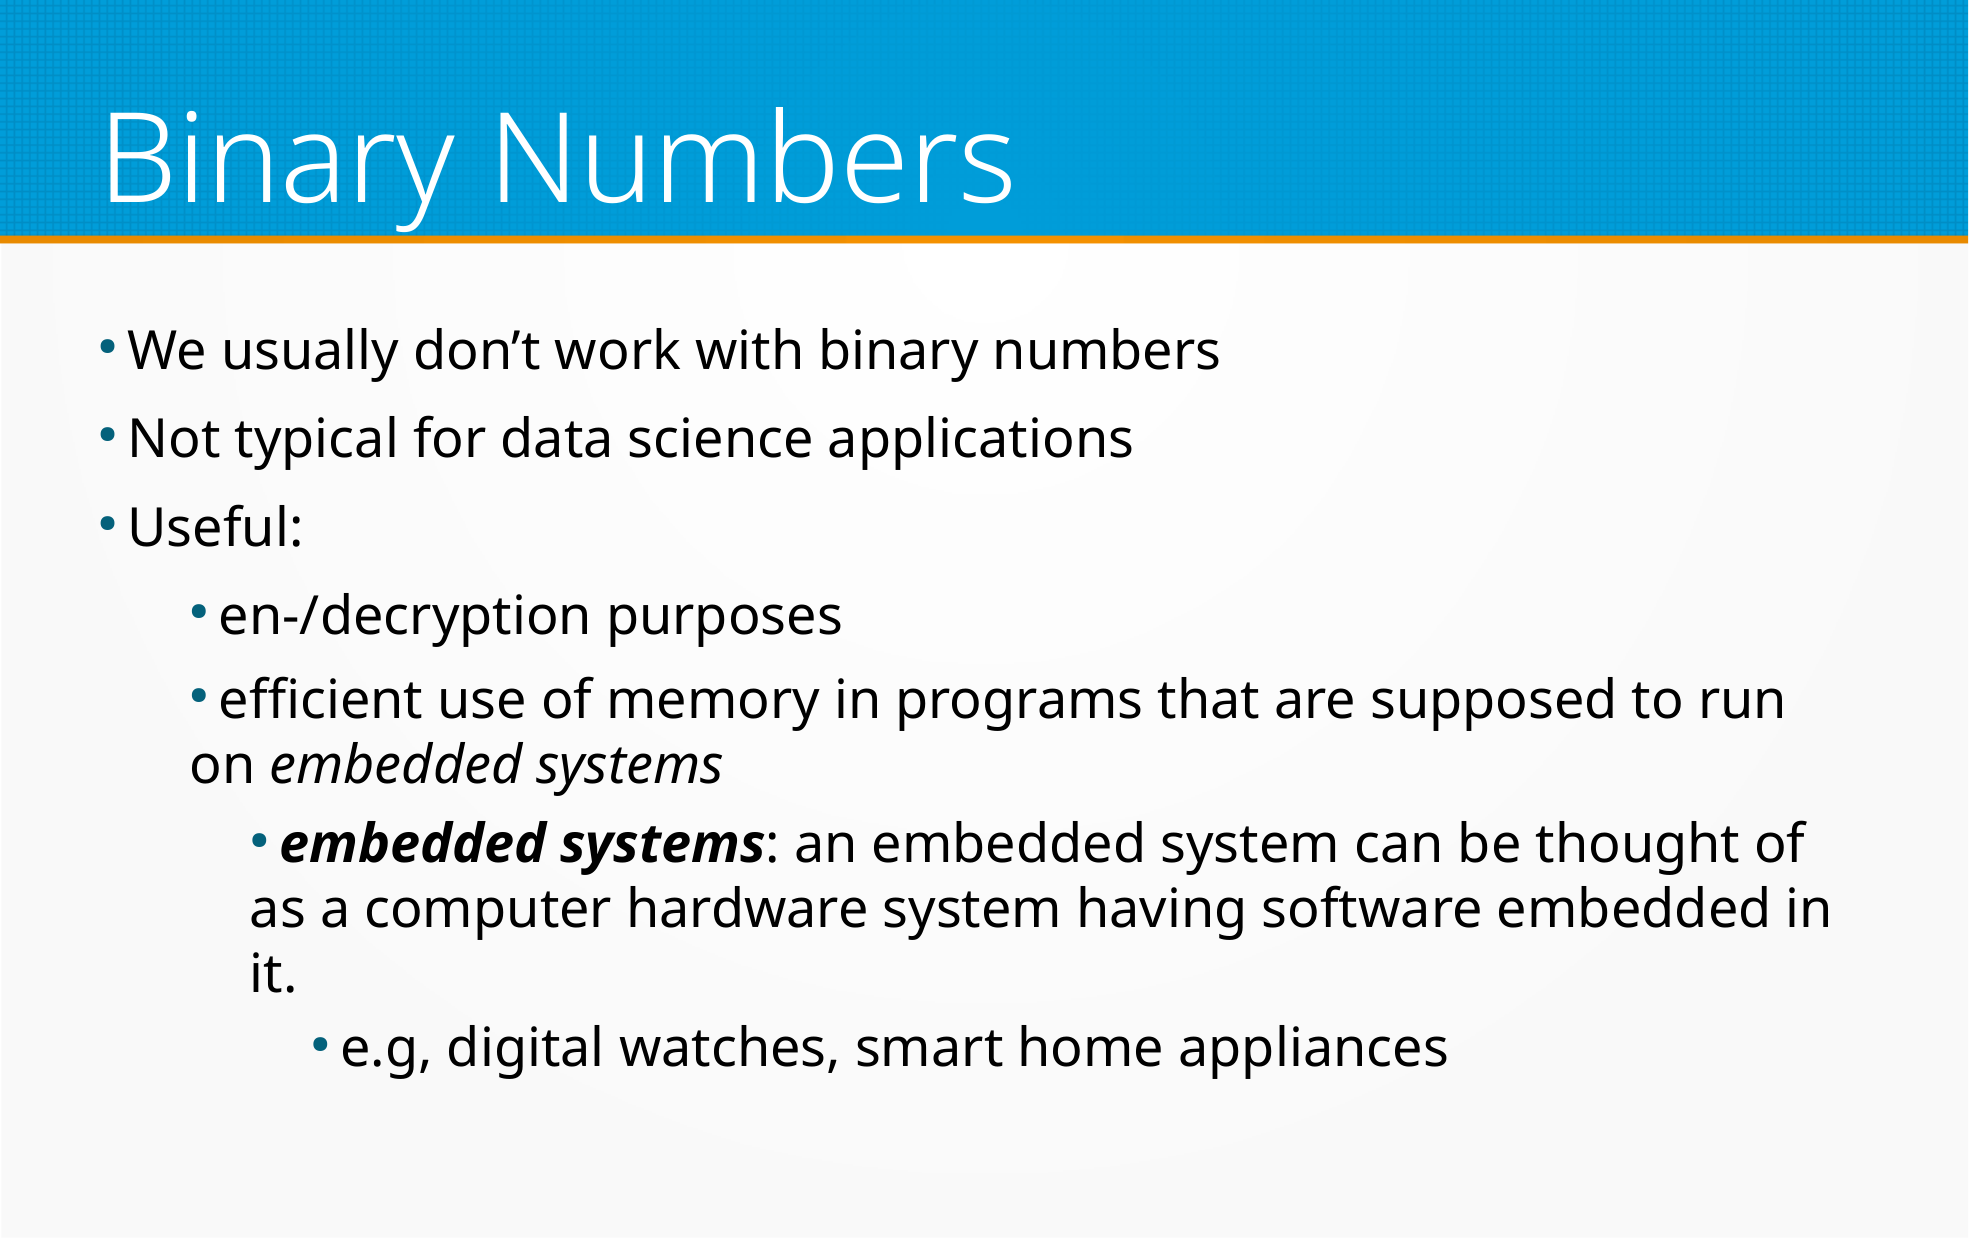

# Binary Numbers
 We usually don’t work with binary numbers
 Not typical for data science applications
 Useful:
 en-/decryption purposes
 efficient use of memory in programs that are supposed to run on embedded systems
 embedded systems: an embedded system can be thought of as a computer hardware system having software embedded in it.
 e.g, digital watches, smart home appliances